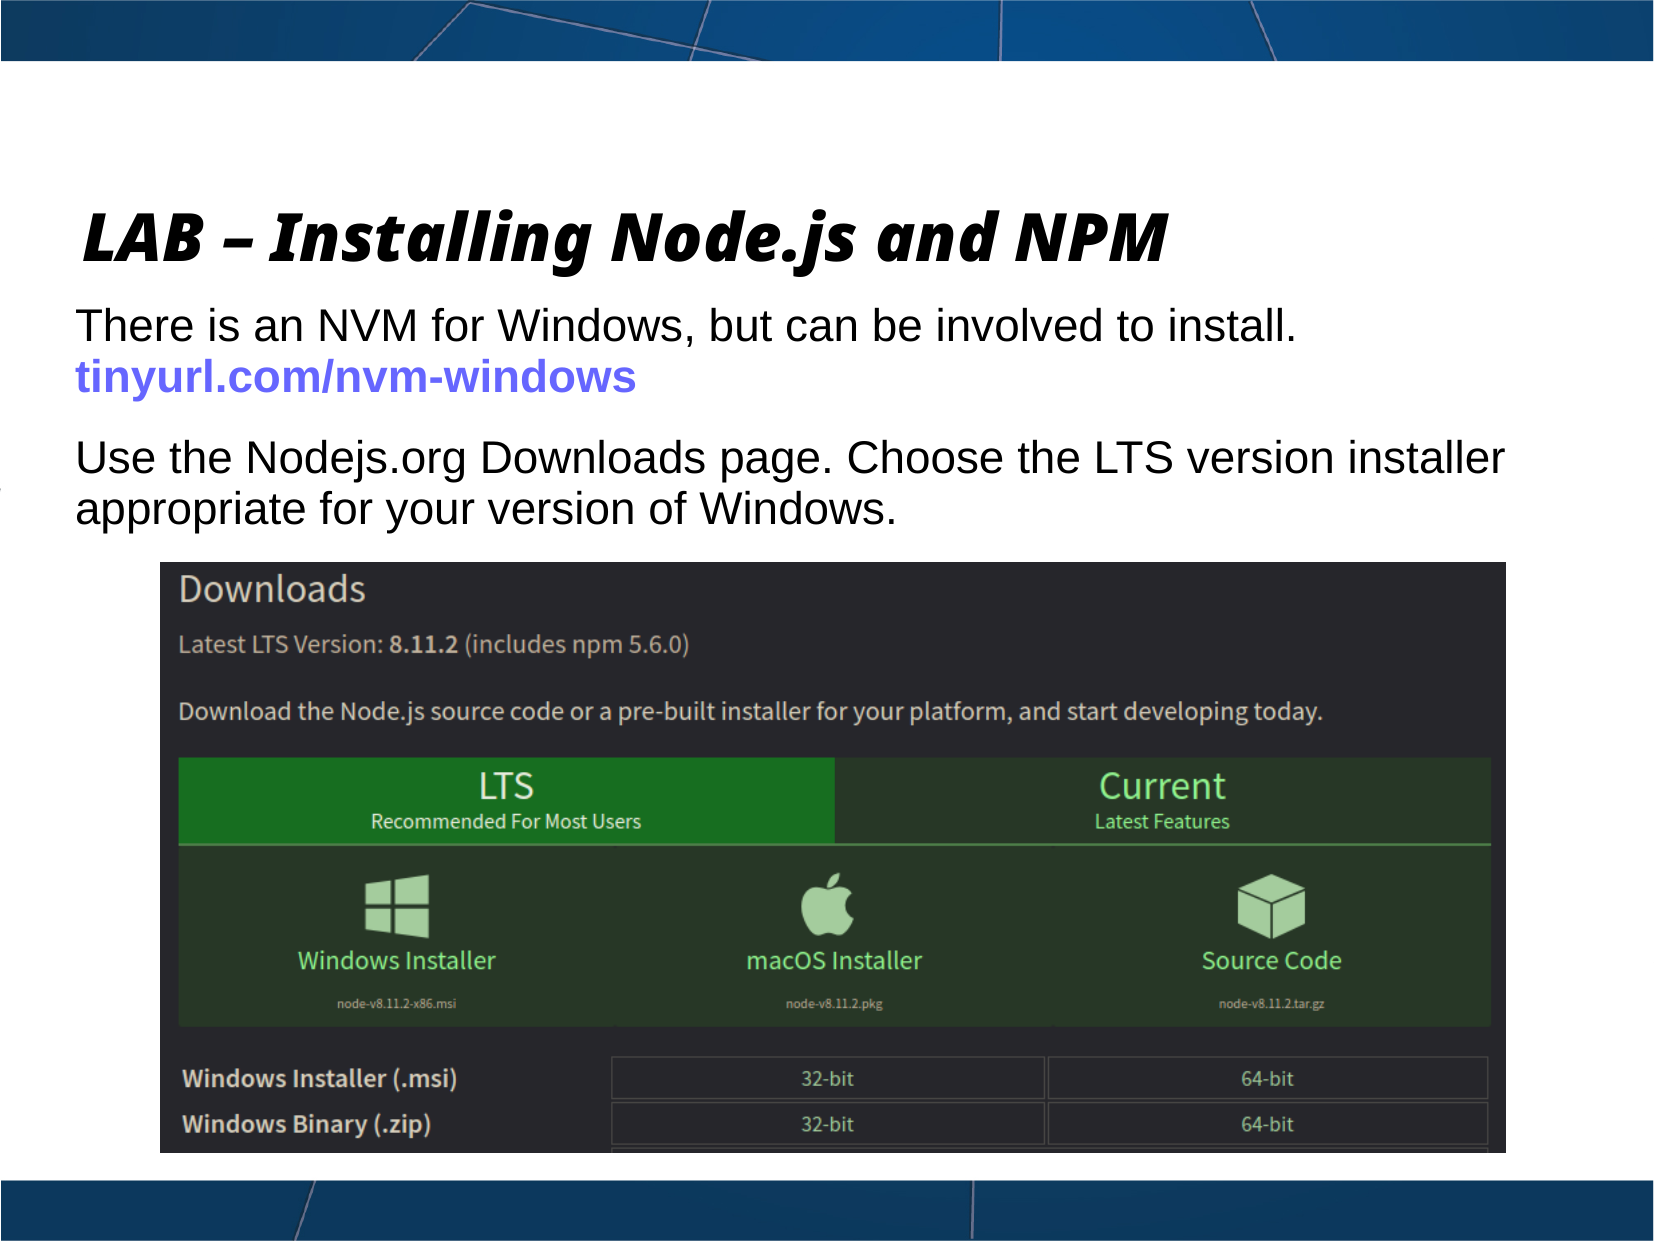

# LAB – Installing Node.js and NPM
There is an NVM for Windows, but can be involved to install. tinyurl.com/nvm-windows
Use the Nodejs.org Downloads page. Choose the LTS version installer appropriate for your version of Windows.